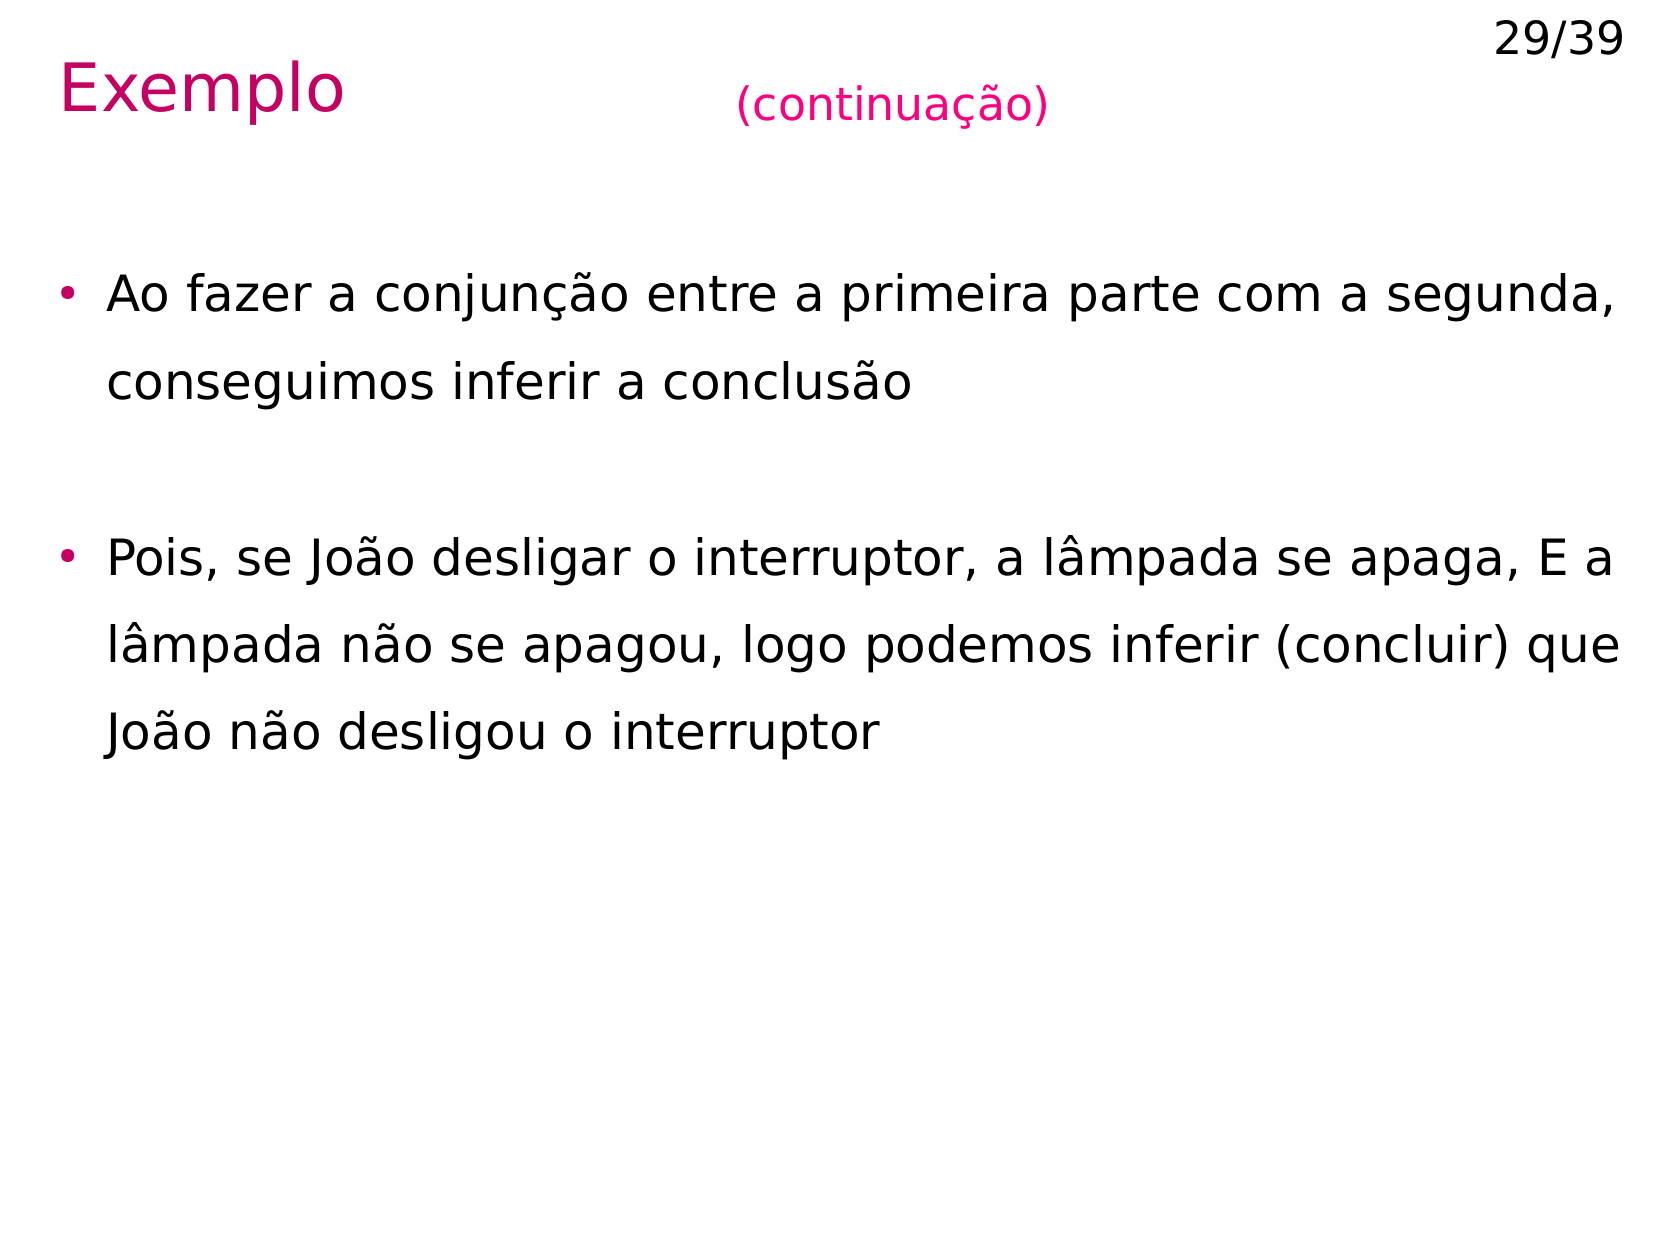

29
# Exemplo
(continuação)
Ao fazer a conjunção entre a primeira parte com a segunda, conseguimos inferir a conclusão
Pois, se João desligar o interruptor, a lâmpada se apaga, E a lâmpada não se apagou, logo podemos inferir (concluir) que João não desligou o interruptor